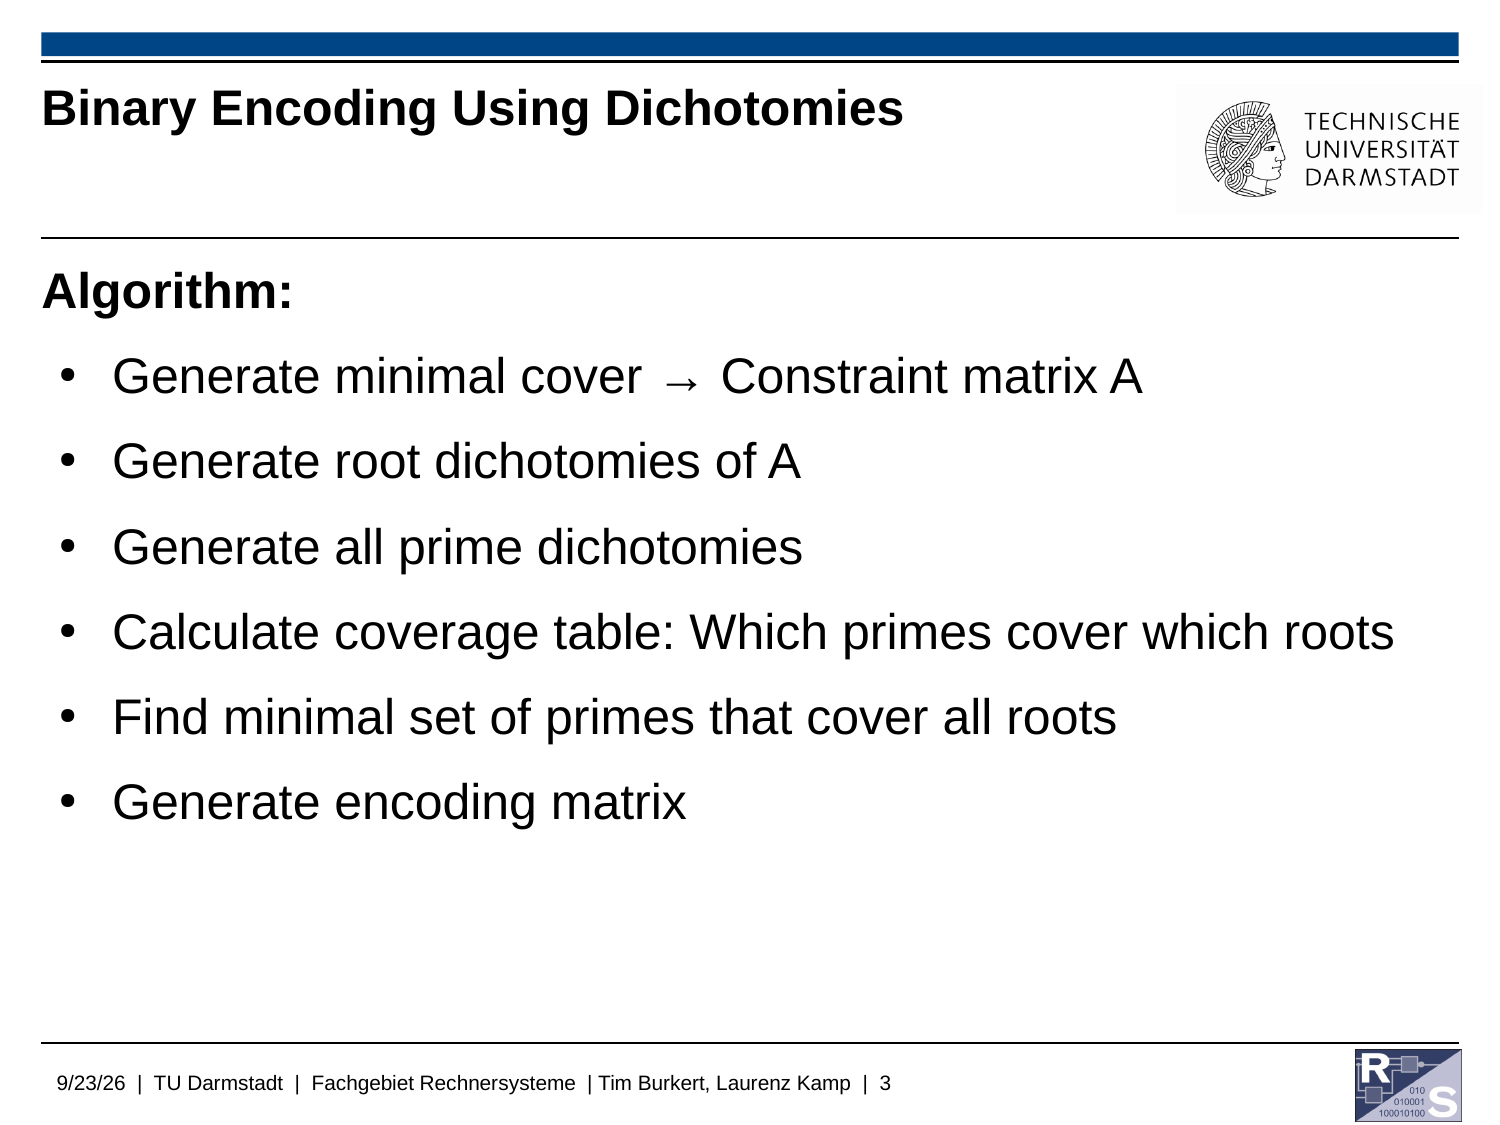

# Binary Encoding Using Dichotomies
Algorithm:
Generate minimal cover → Constraint matrix A
Generate root dichotomies of A
Generate all prime dichotomies
Calculate coverage table: Which primes cover which roots
Find minimal set of primes that cover all roots
Generate encoding matrix